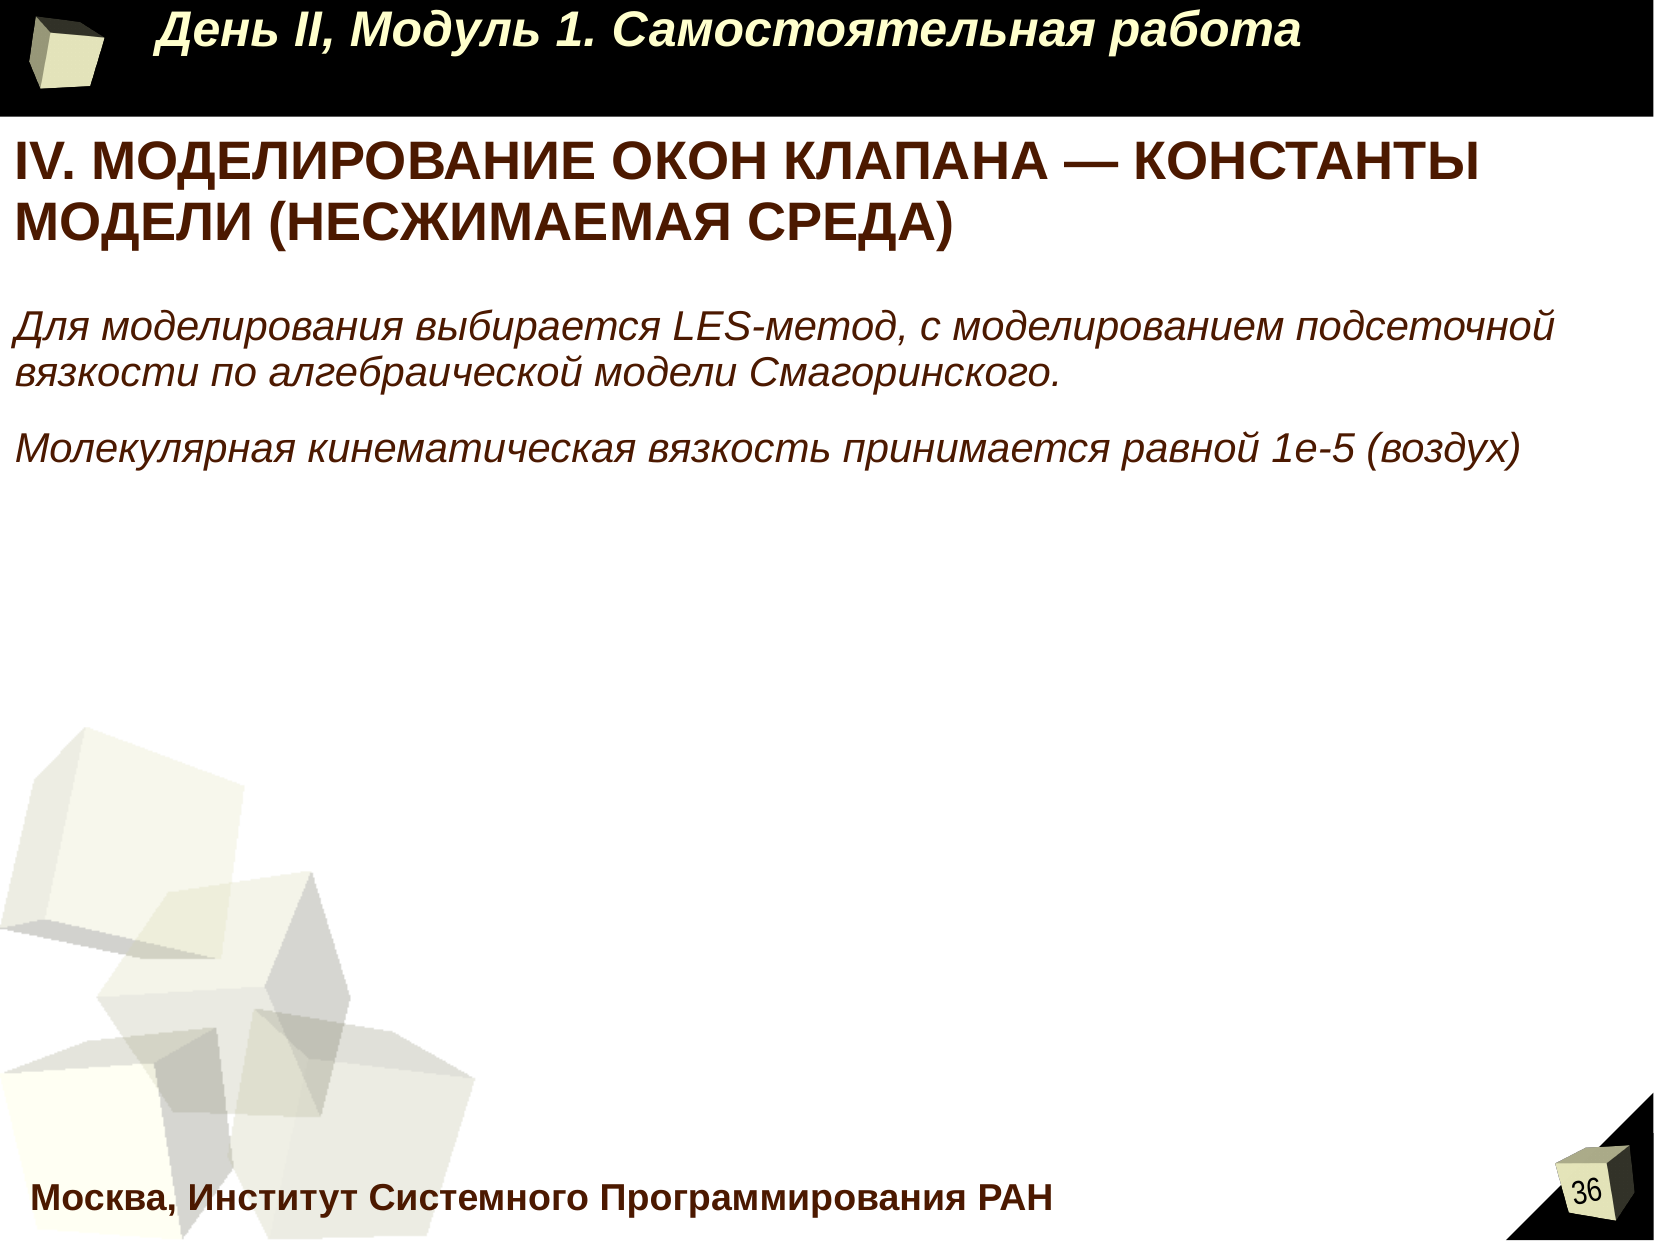

IV. МОДЕЛИРОВАНИЕ ОКОН КЛАПАНА — КОНСТАНТЫ МОДЕЛИ (НЕСЖИМАЕМАЯ СРЕДА)
Для моделирования выбирается LES-метод, с моделированием подсеточной вязкости по алгебраической модели Смагоринского.
Молекулярная кинематическая вязкость принимается равной 1e-5 (воздух)